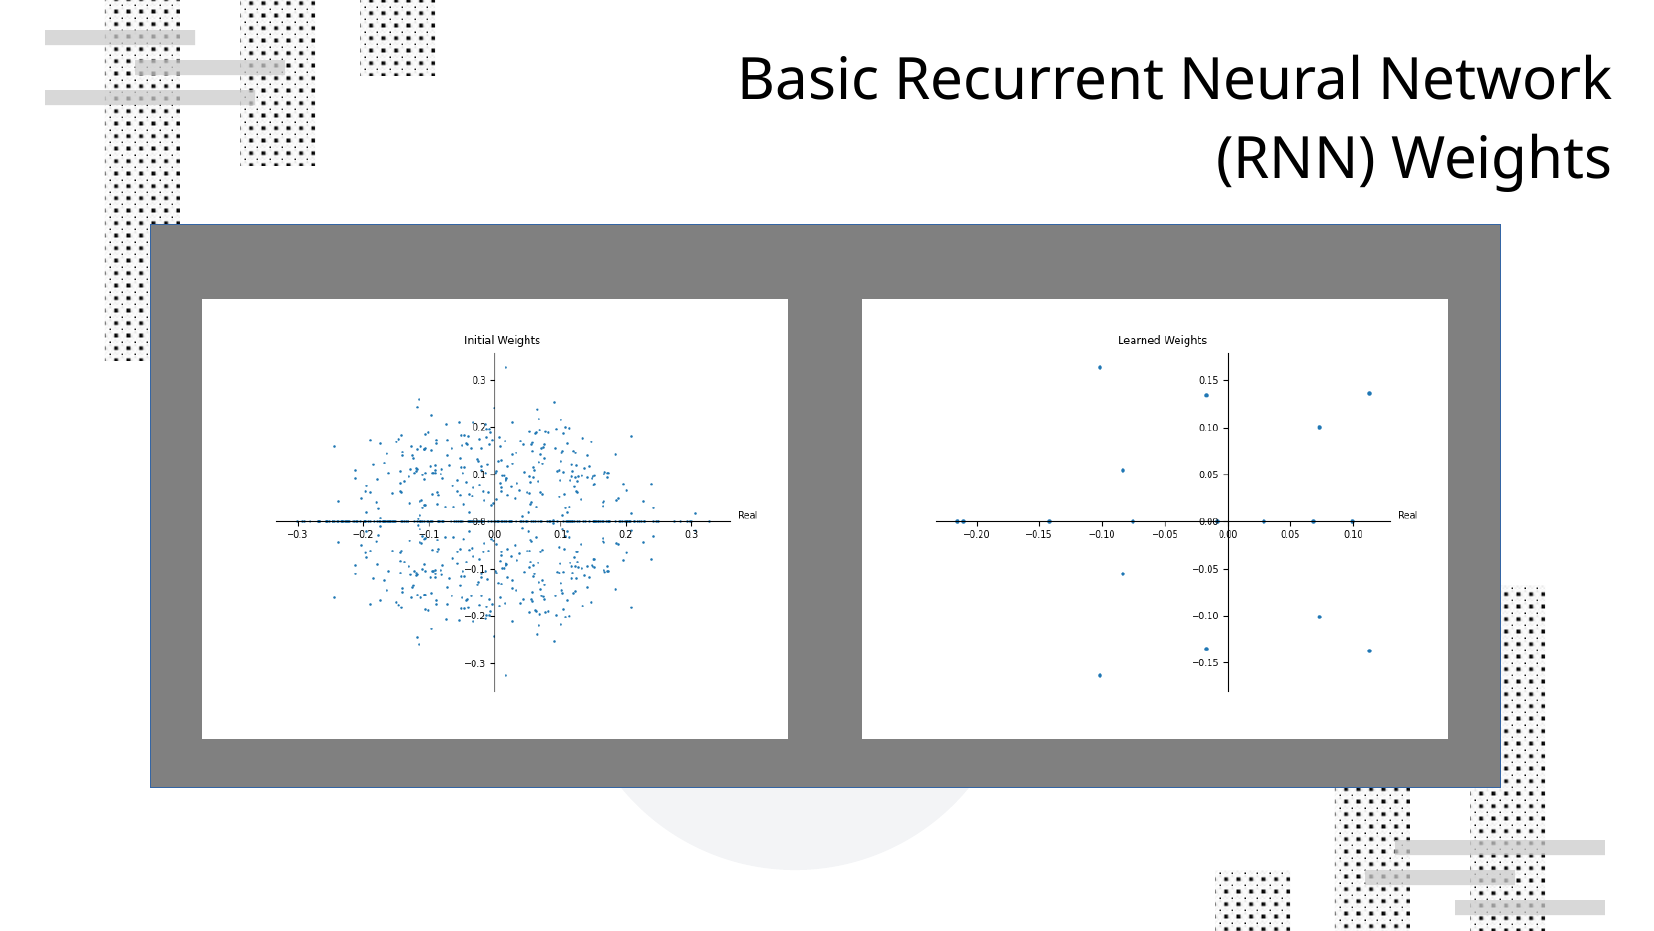

# Basic Recurrent Neural Network (RNN) Weights